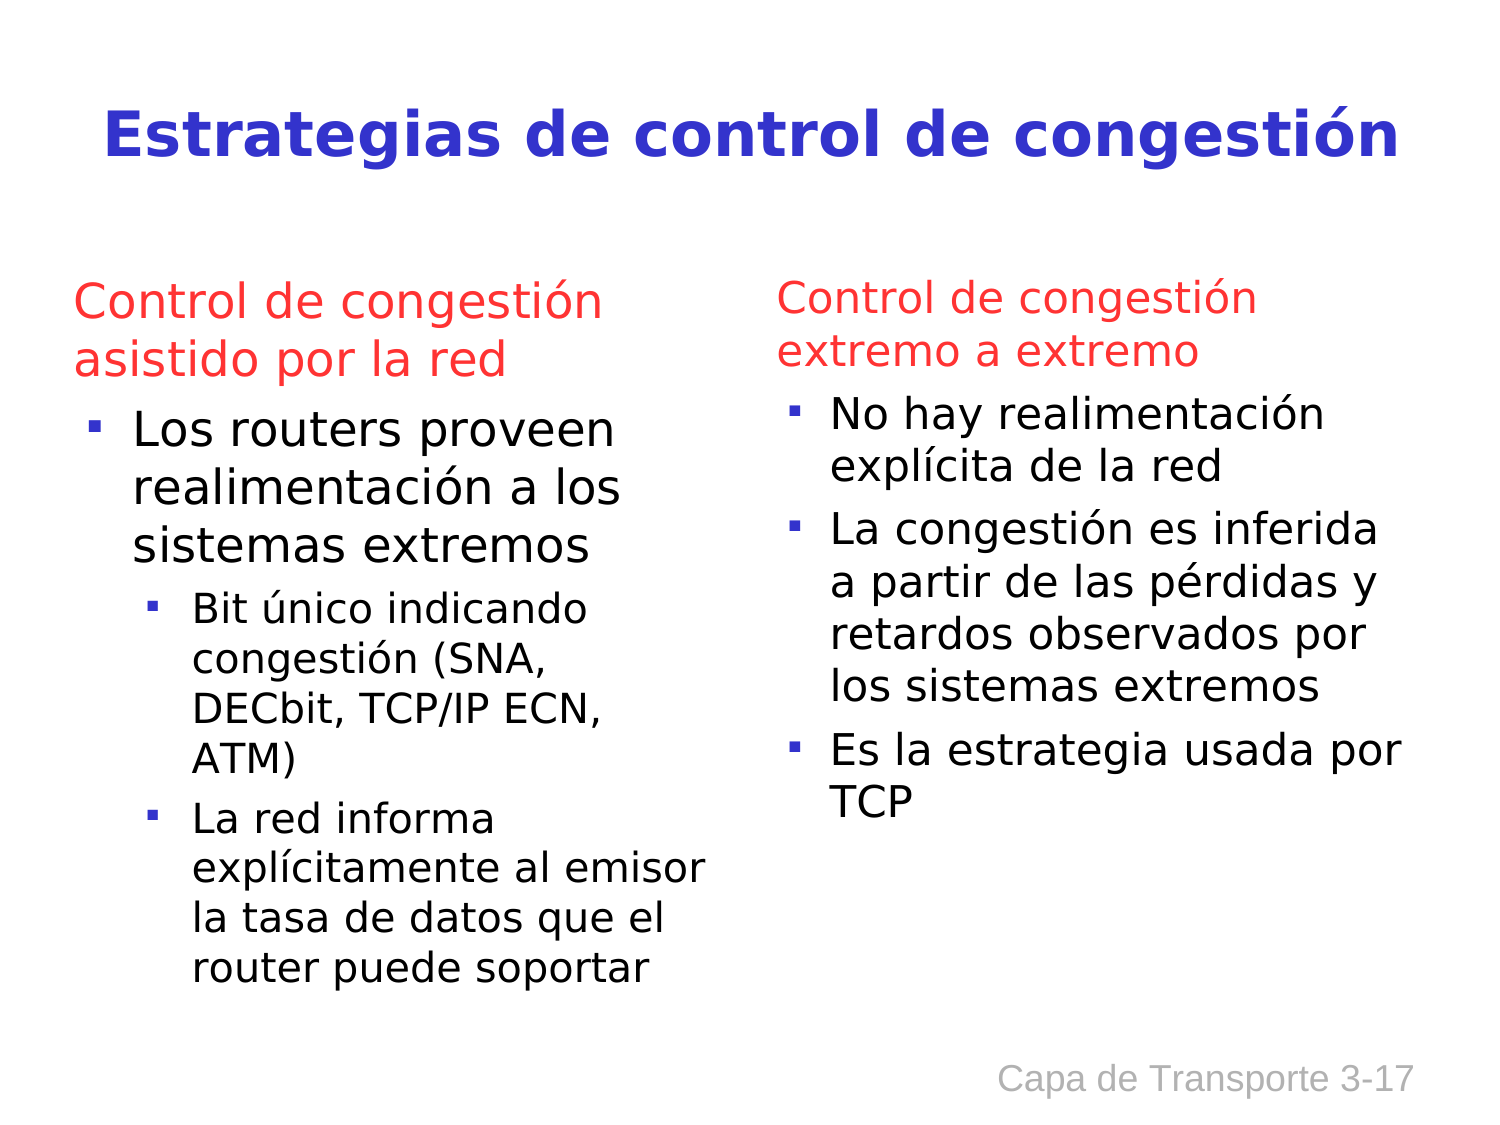

# Estrategias de control de congestión
Control de congestión asistido por la red
Los routers proveen realimentación a los sistemas extremos
Bit único indicando congestión (SNA, DECbit, TCP/IP ECN, ATM)
La red informa explícitamente al emisor la tasa de datos que el router puede soportar
Control de congestión extremo a extremo
No hay realimentación explícita de la red
La congestión es inferida a partir de las pérdidas y retardos observados por los sistemas extremos
Es la estrategia usada por TCP
17